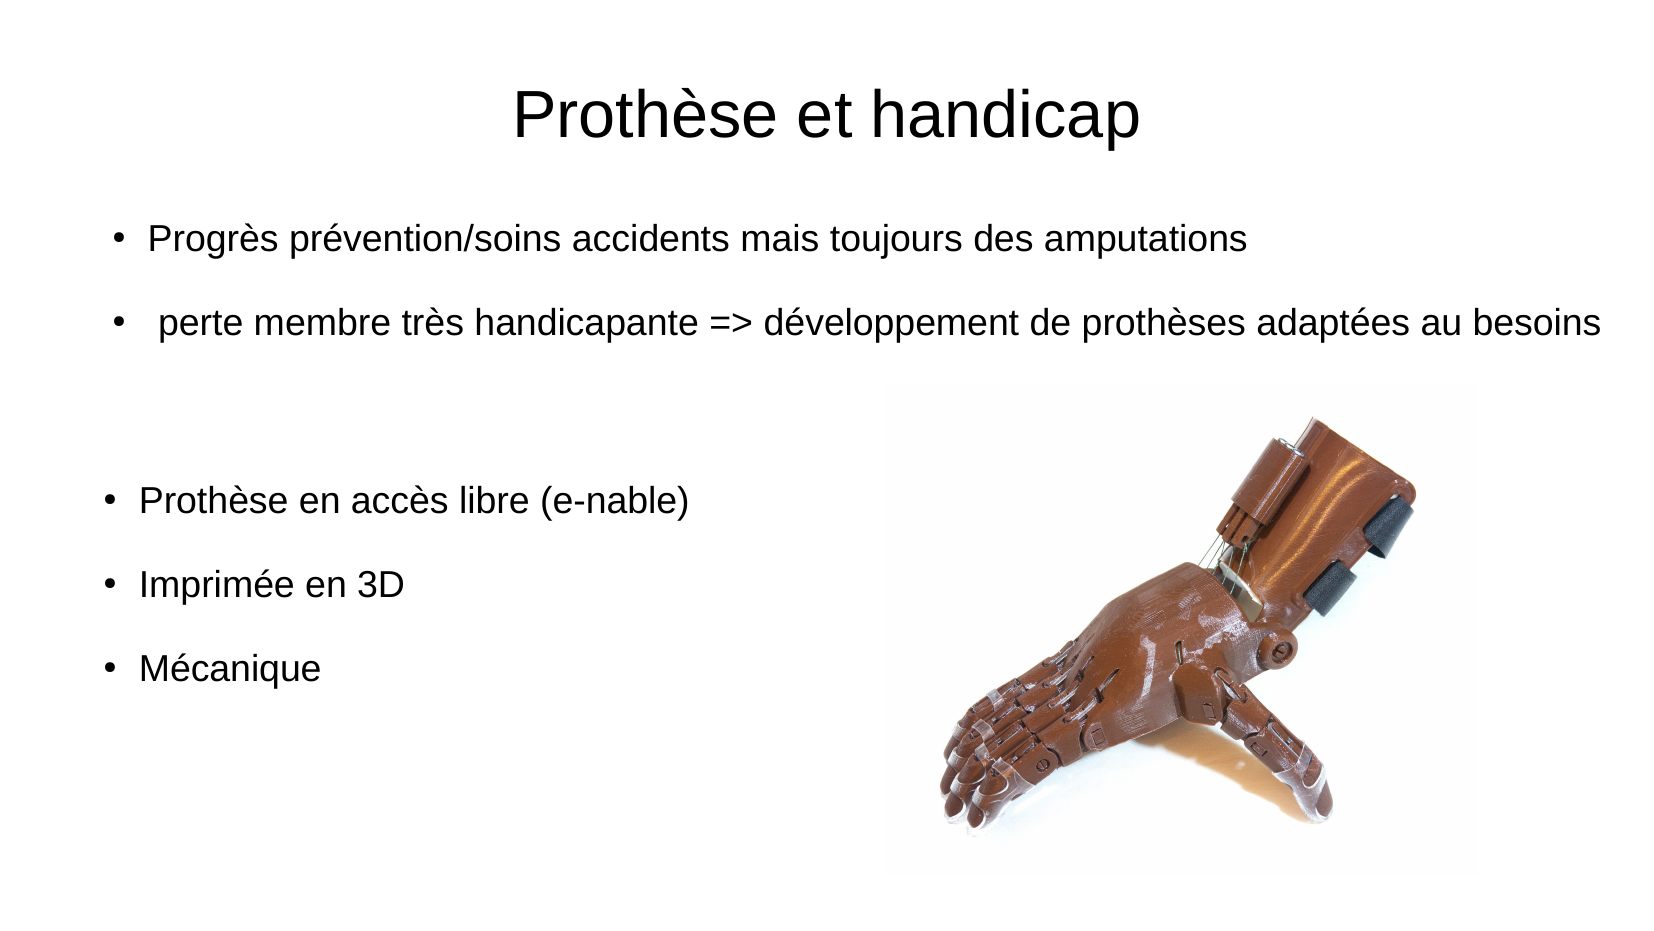

# Prothèse et handicap
Progrès prévention/soins accidents mais toujours des amputations
 perte membre très handicapante => développement de prothèses adaptées au besoins
Prothèse en accès libre (e-nable)
Imprimée en 3D
Mécanique